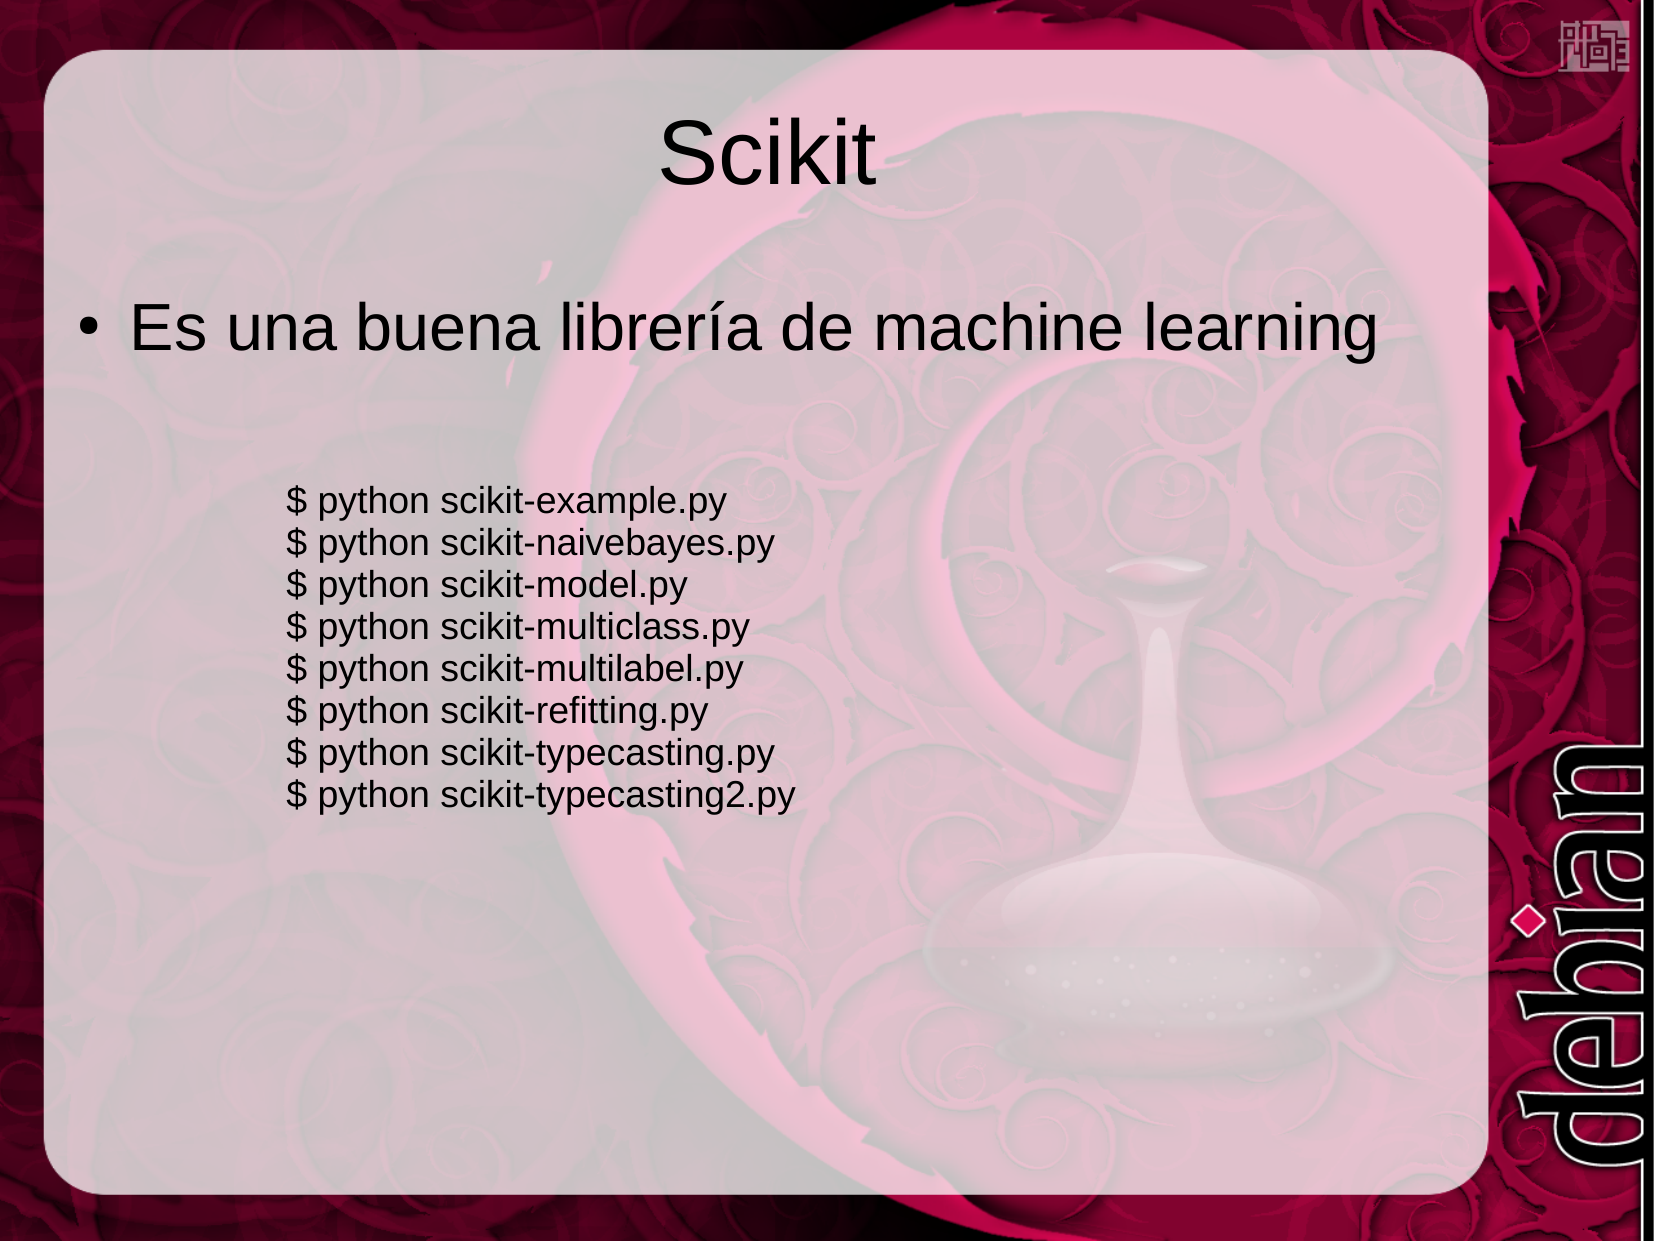

# Scikit
Es una buena librería de machine learning
$ python scikit-example.py
$ python scikit-naivebayes.py
$ python scikit-model.py
$ python scikit-multiclass.py
$ python scikit-multilabel.py
$ python scikit-refitting.py
$ python scikit-typecasting.py
$ python scikit-typecasting2.py